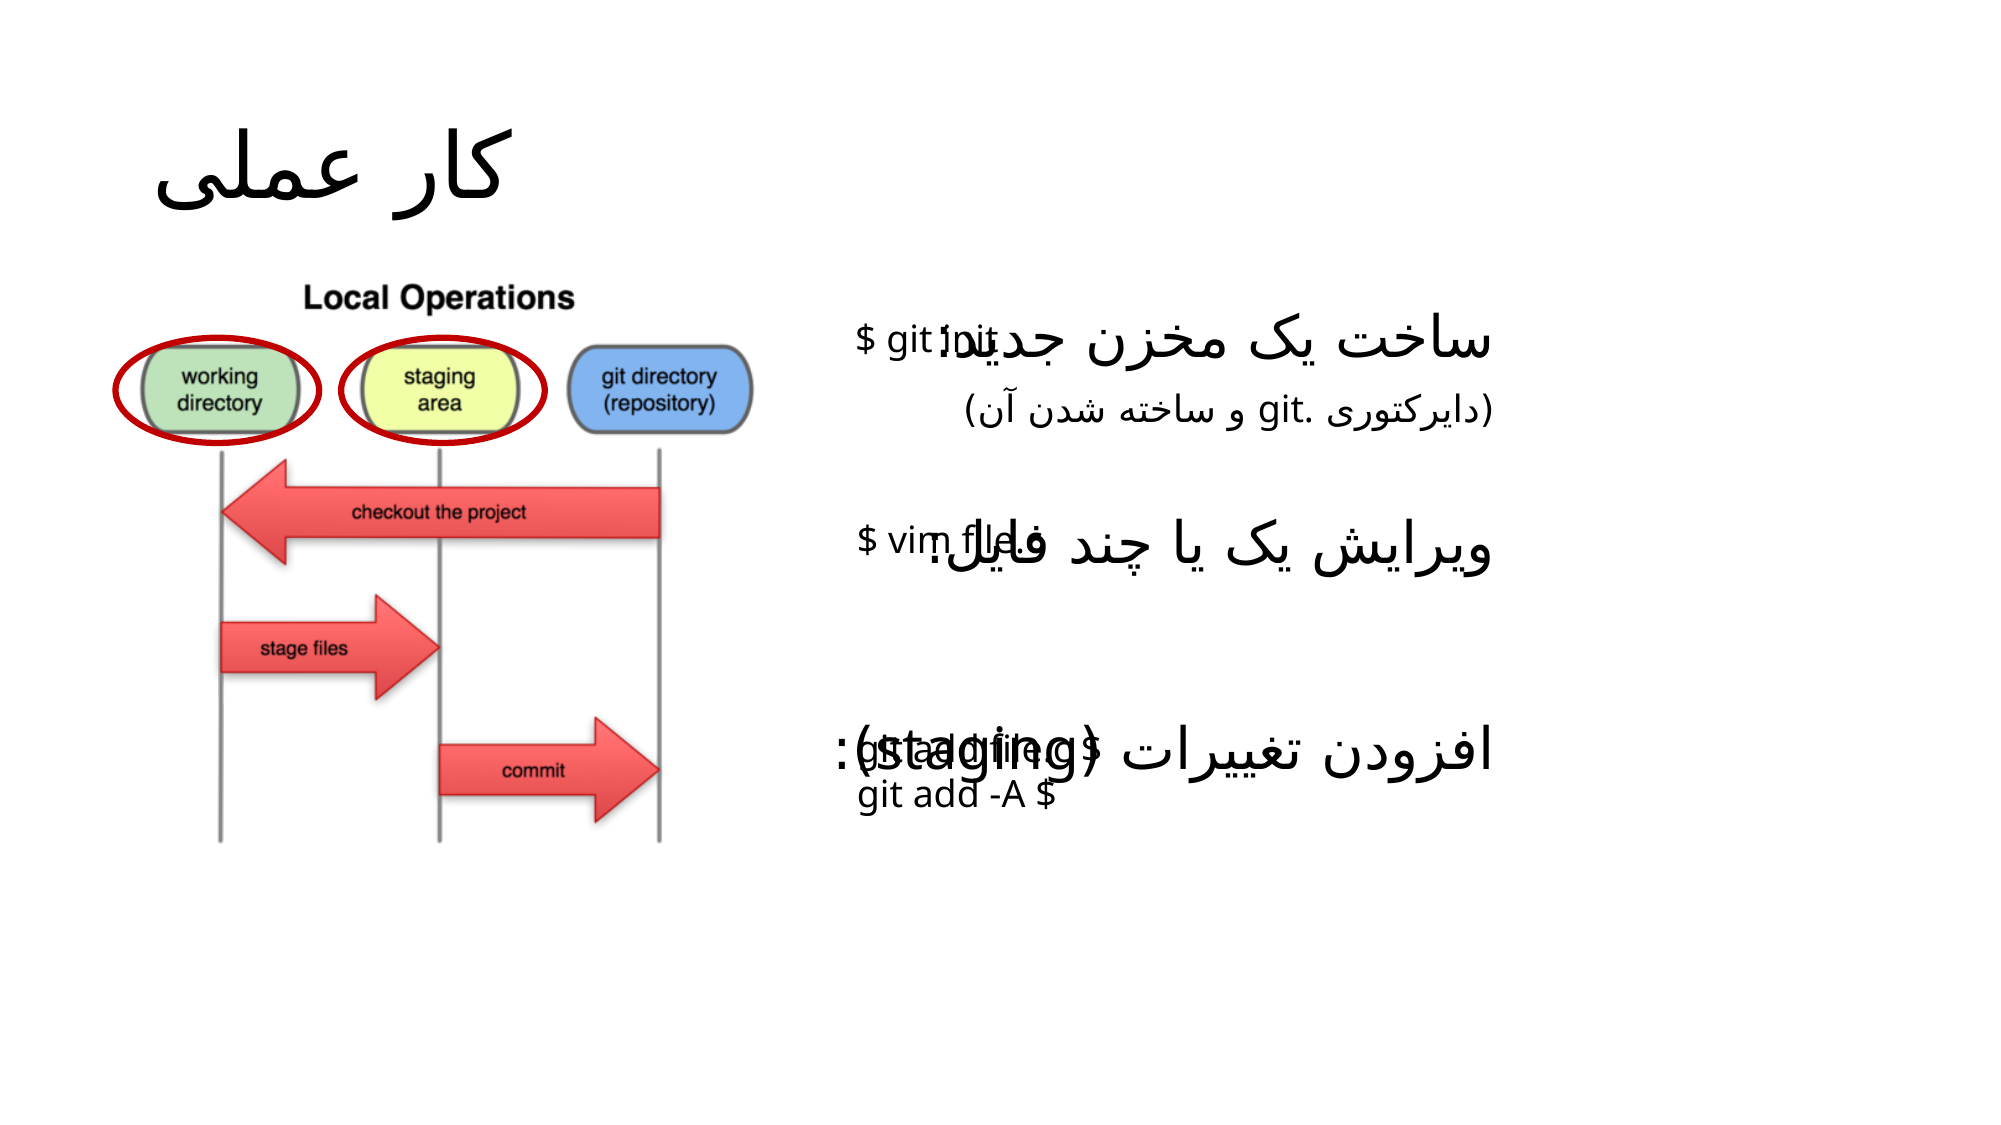

# کار عملی
ساخت یک مخزن جدید:
(دایرکتوری .git و ساخته شدن آن)
ویرایش یک یا چند فایل:
افزودن تغییرات (staging):
$ git init
$ vim file.c
$ git add file.c
$ git add -A